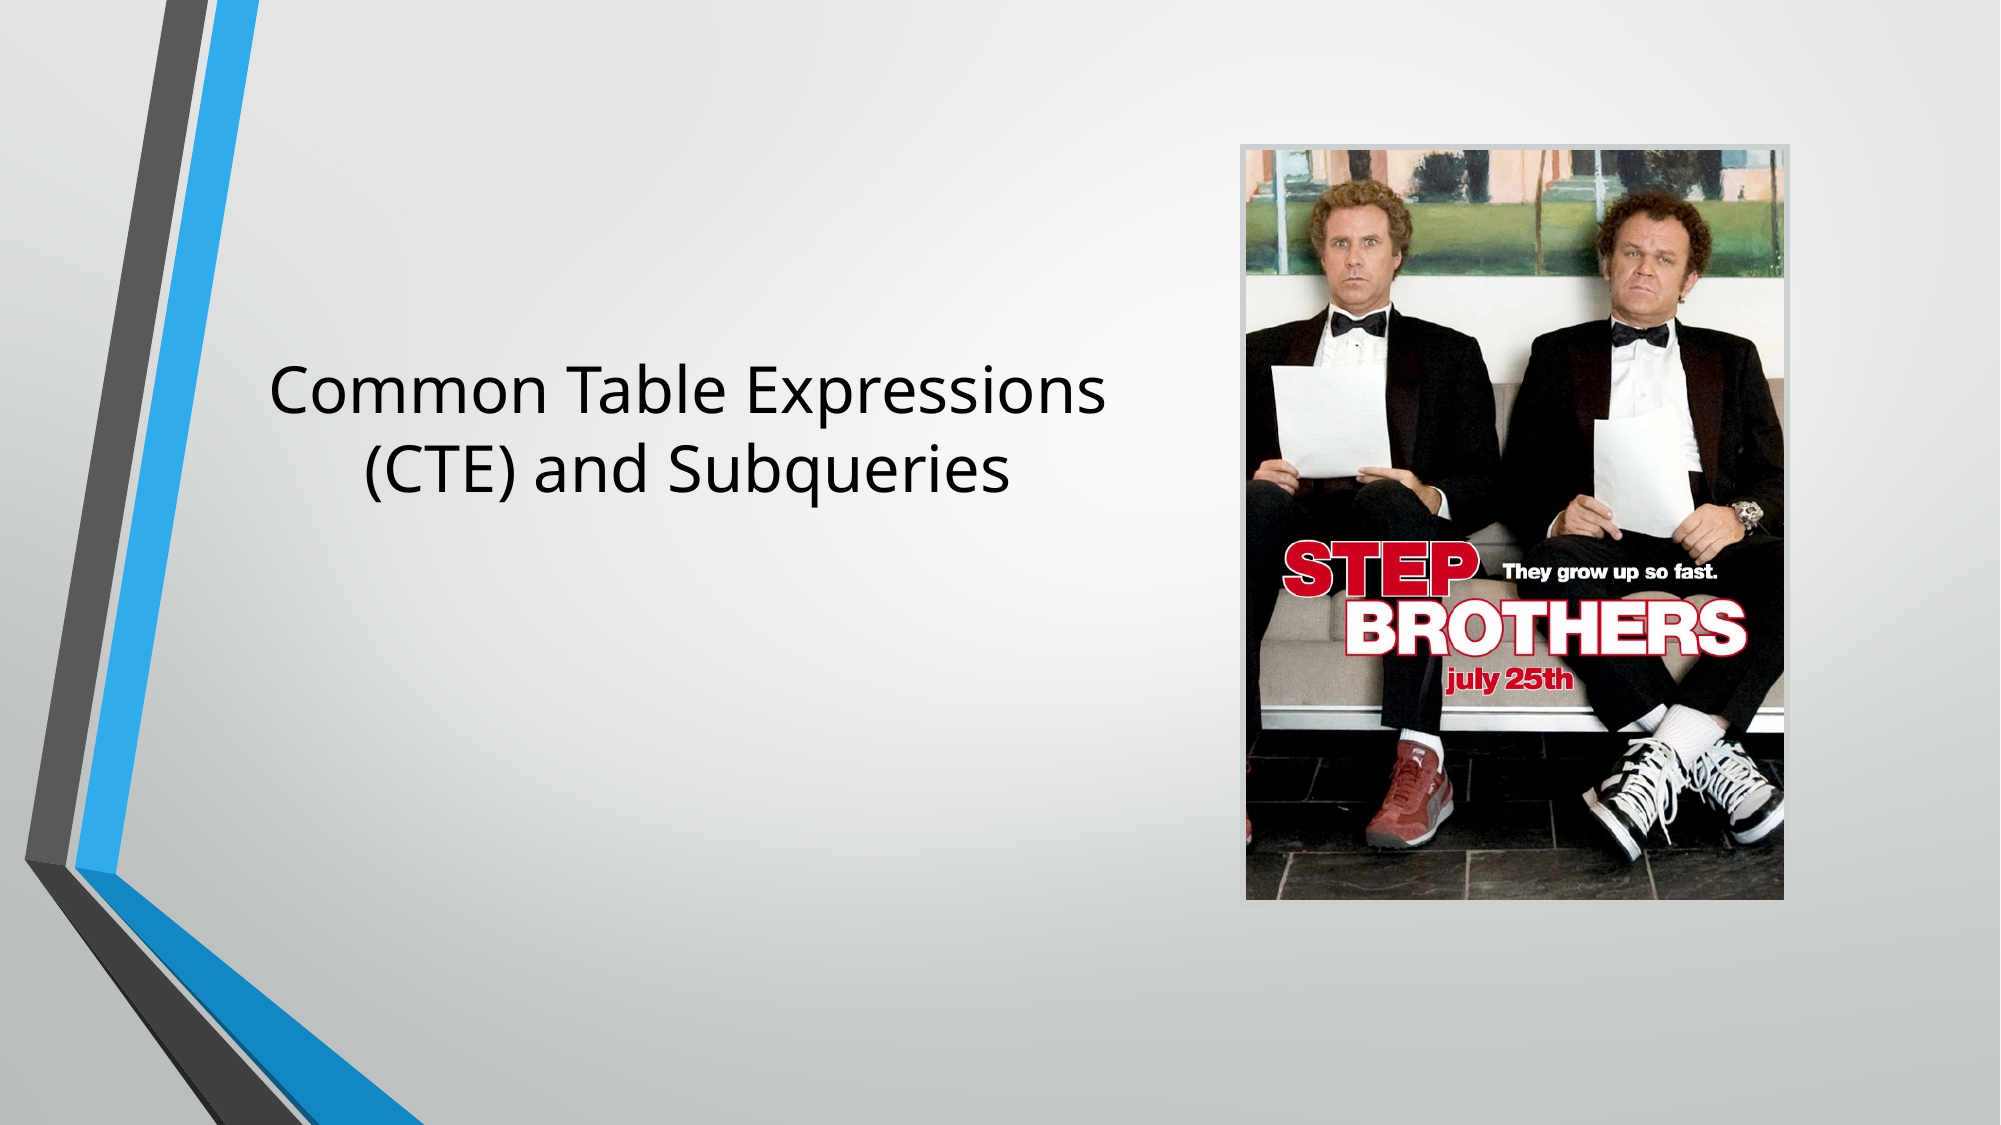

# Common Table Expressions (CTE) and Subqueries